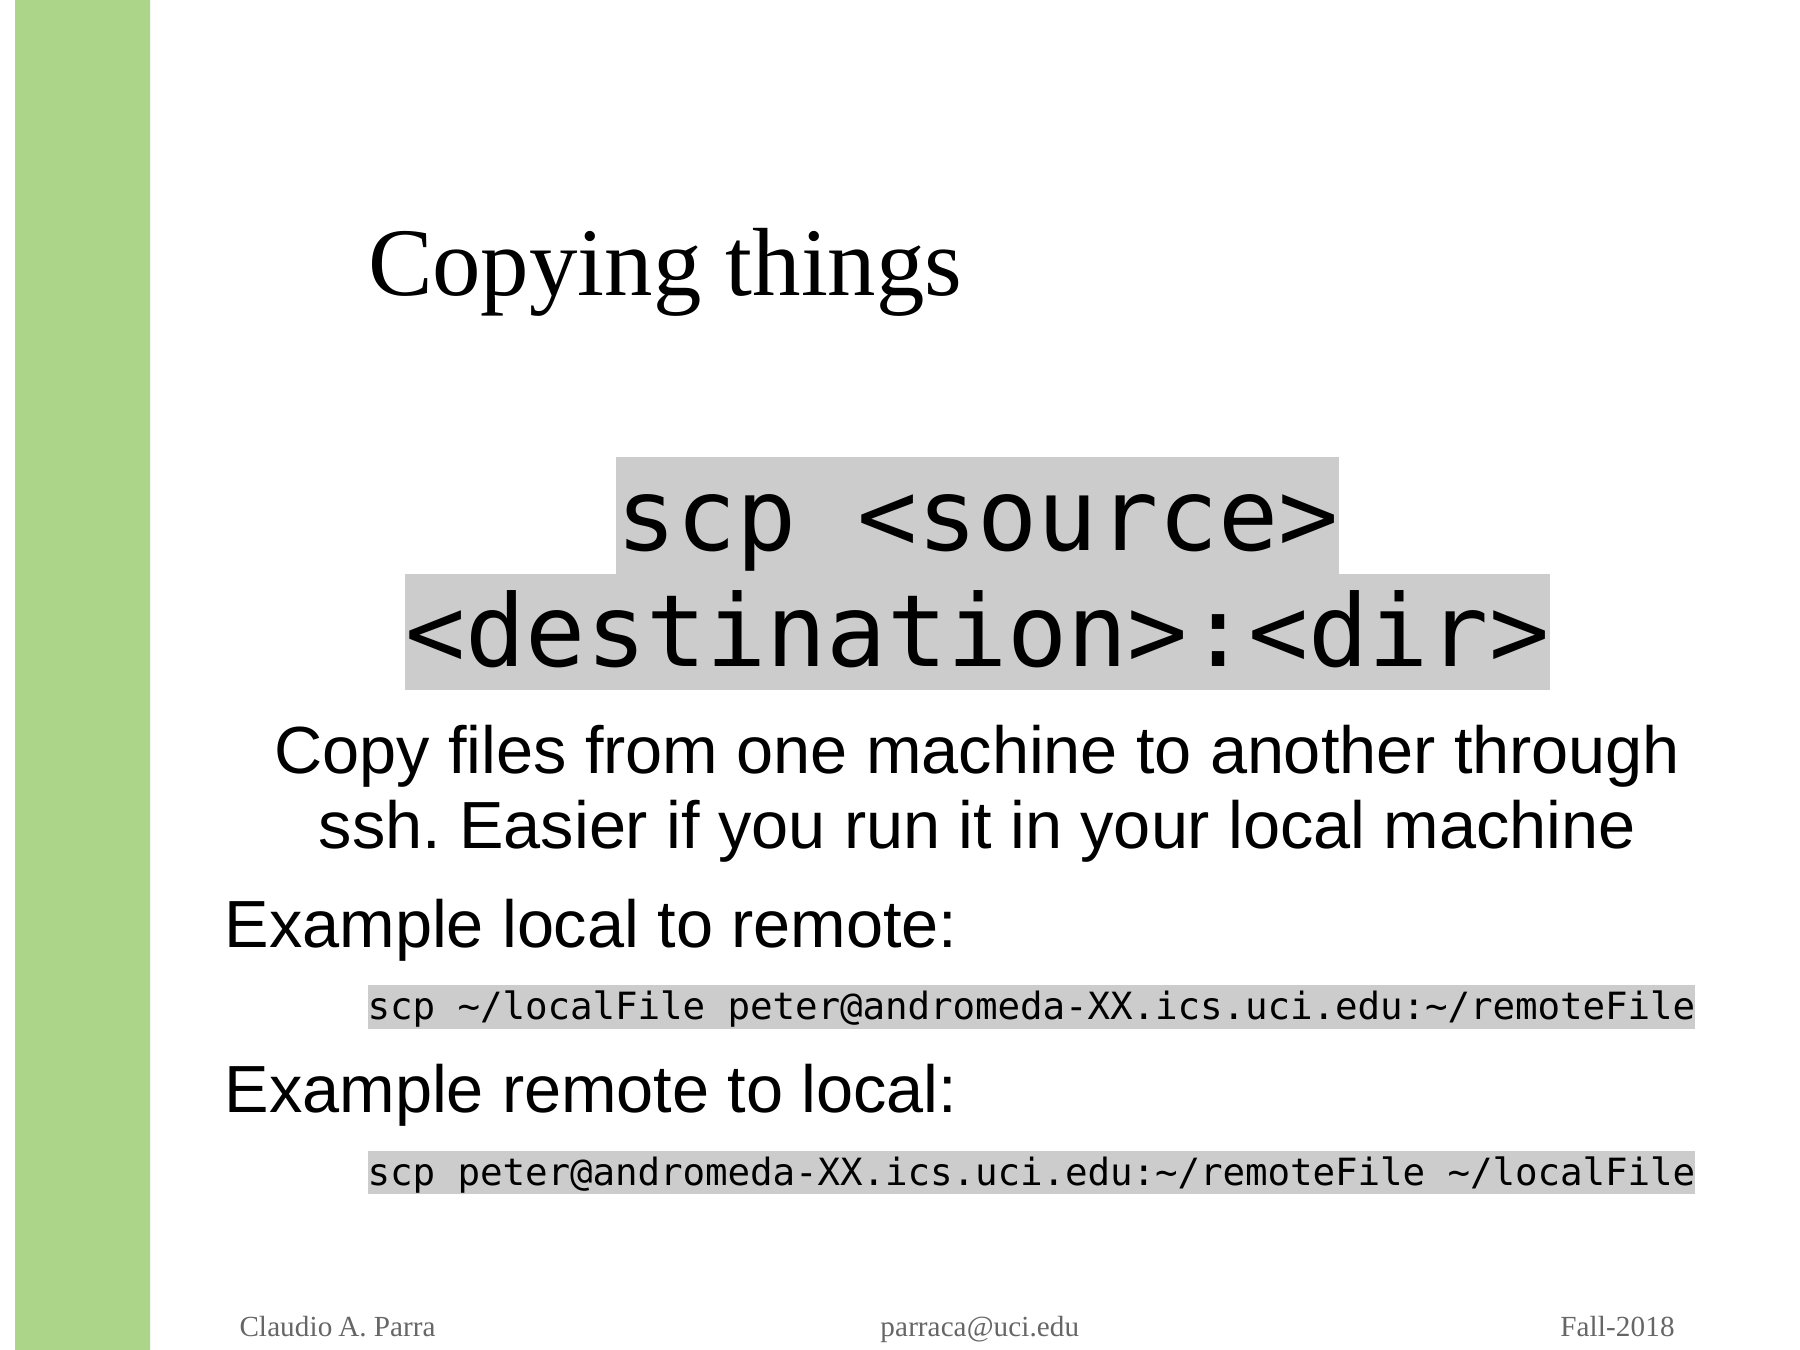

# Copying things
scp <source> <destination>:<dir>
Copy files from one machine to another through ssh. Easier if you run it in your local machine
Example local to remote:
scp ~/localFile peter@andromeda-XX.ics.uci.edu:~/remoteFile
Example remote to local:
scp peter@andromeda-XX.ics.uci.edu:~/remoteFile ~/localFile